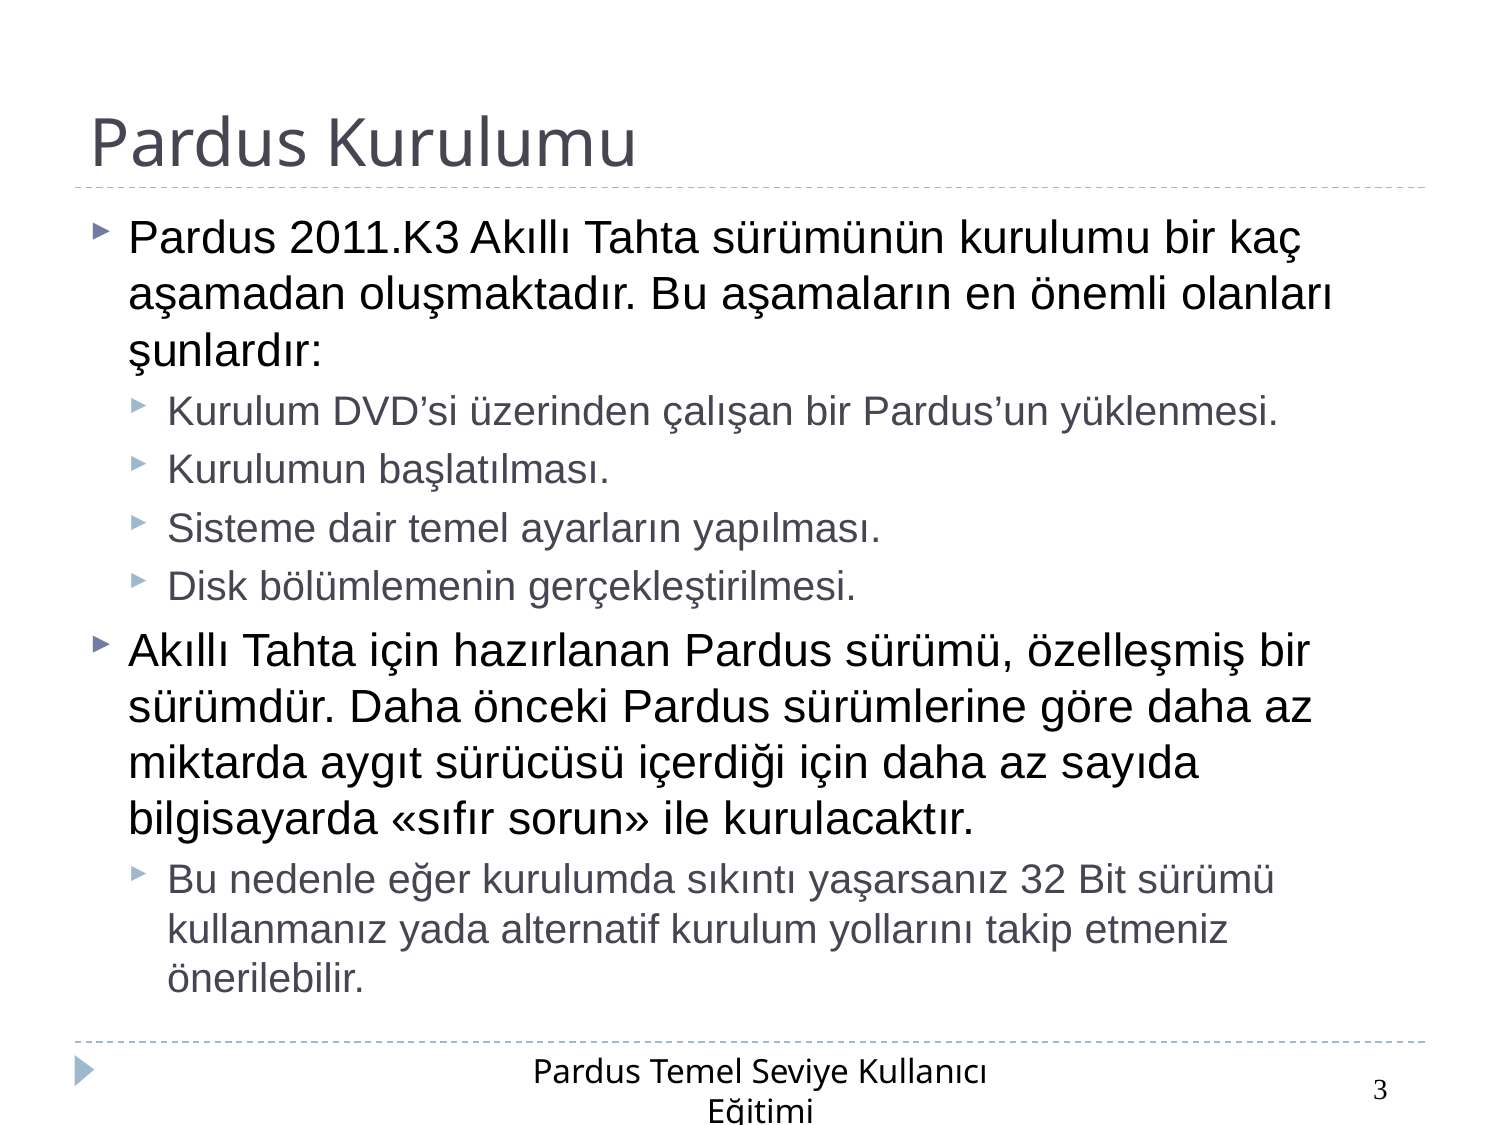

# Pardus Kurulumu
Pardus 2011.K3 Akıllı Tahta sürümünün kurulumu bir kaç aşamadan oluşmaktadır. Bu aşamaların en önemli olanları şunlardır:
Kurulum DVD’si üzerinden çalışan bir Pardus’un yüklenmesi.
Kurulumun başlatılması.
Sisteme dair temel ayarların yapılması.
Disk bölümlemenin gerçekleştirilmesi.
Akıllı Tahta için hazırlanan Pardus sürümü, özelleşmiş bir sürümdür. Daha önceki Pardus sürümlerine göre daha az miktarda aygıt sürücüsü içerdiği için daha az sayıda bilgisayarda «sıfır sorun» ile kurulacaktır.
Bu nedenle eğer kurulumda sıkıntı yaşarsanız 32 Bit sürümü kullanmanız yada alternatif kurulum yollarını takip etmeniz önerilebilir.